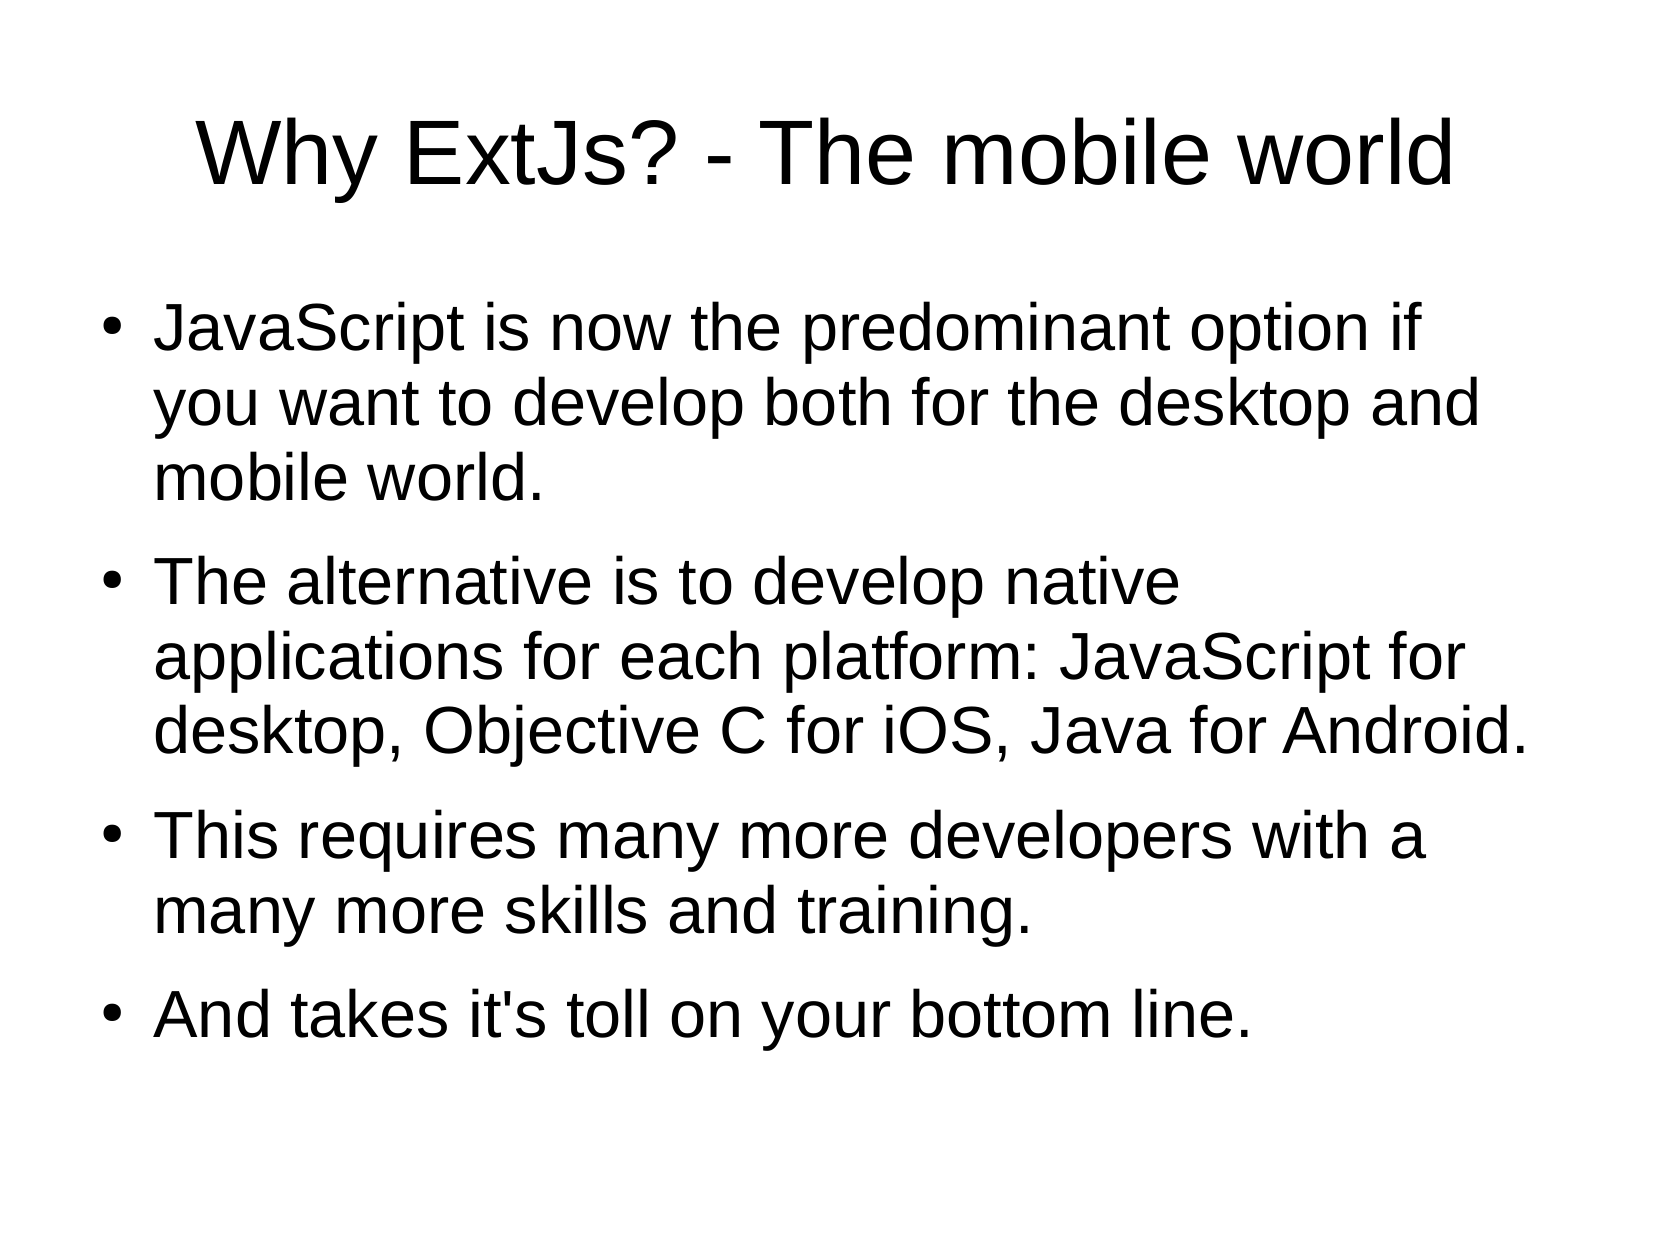

# Why ExtJs? - The mobile world
JavaScript is now the predominant option if you want to develop both for the desktop and mobile world.
The alternative is to develop native applications for each platform: JavaScript for desktop, Objective C for iOS, Java for Android.
This requires many more developers with a many more skills and training.
And takes it's toll on your bottom line.